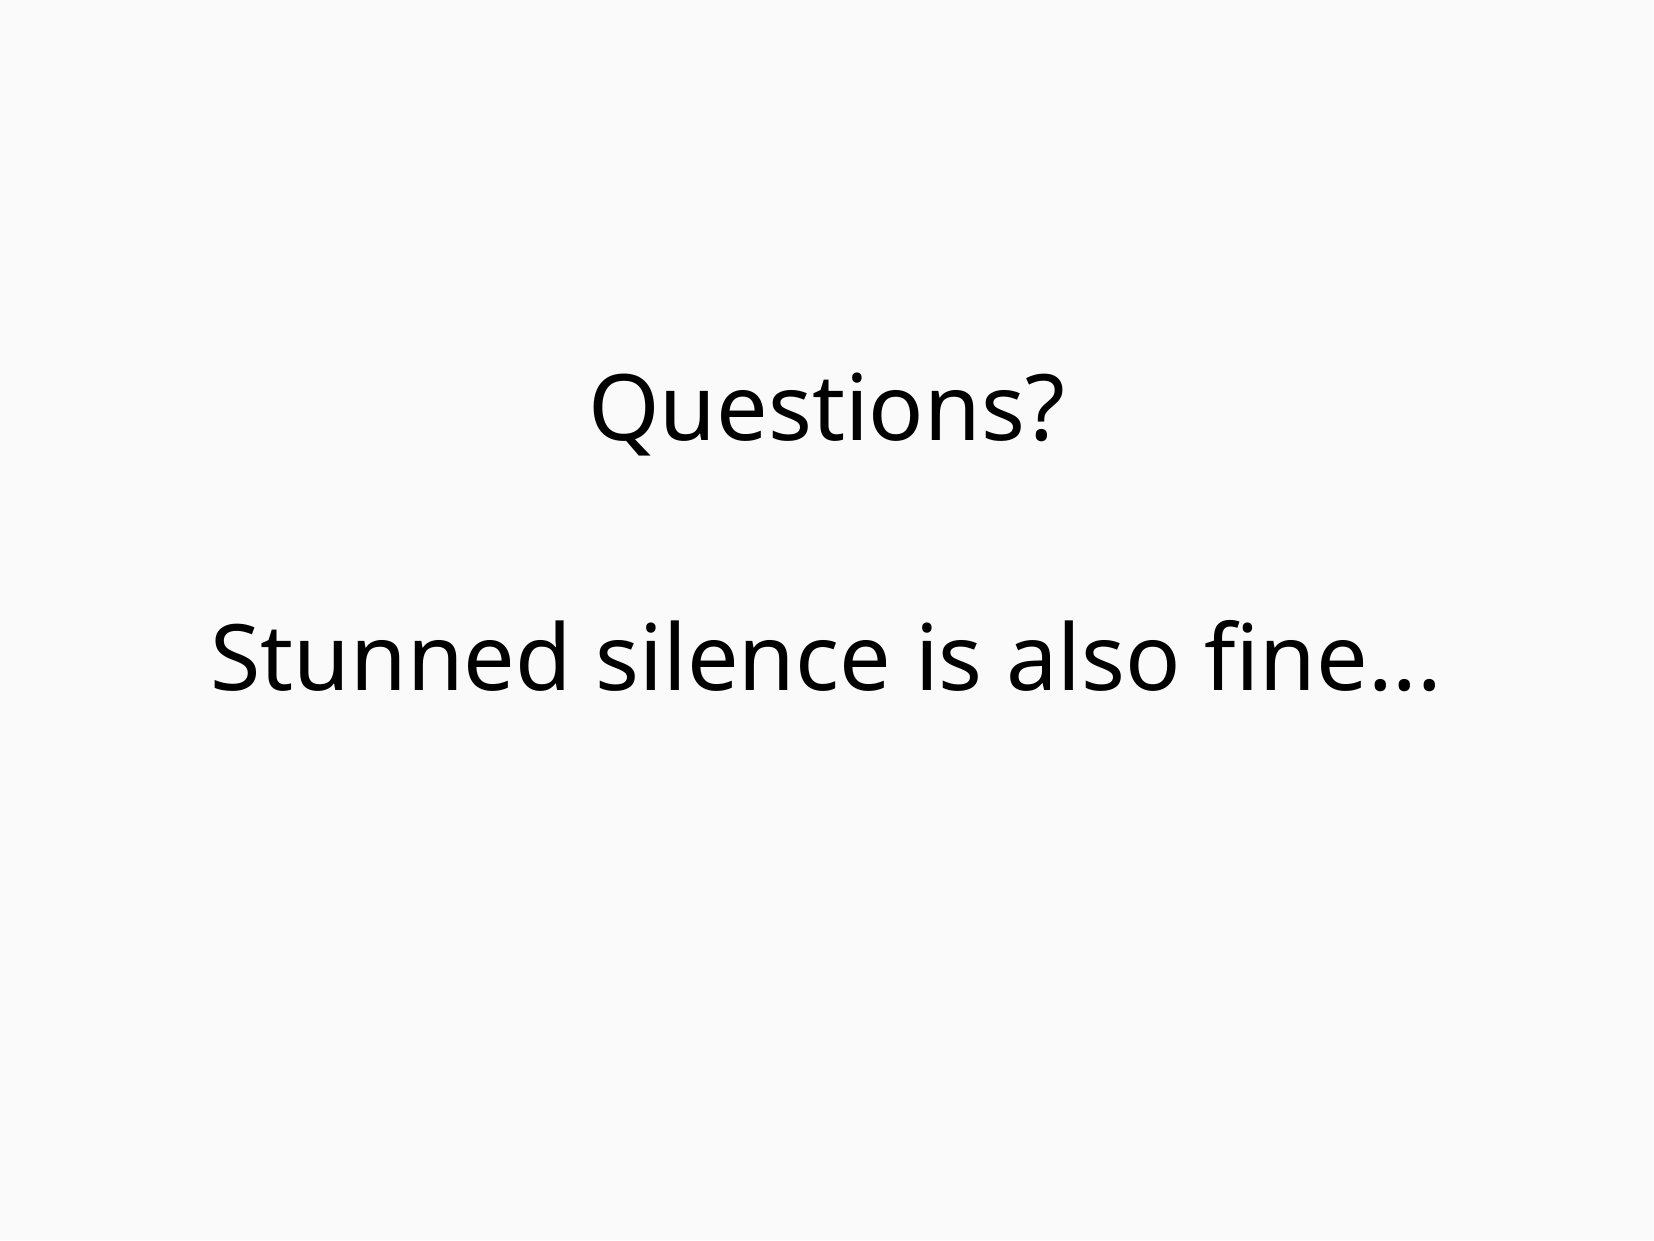

# Questions?
Stunned silence is also fine...